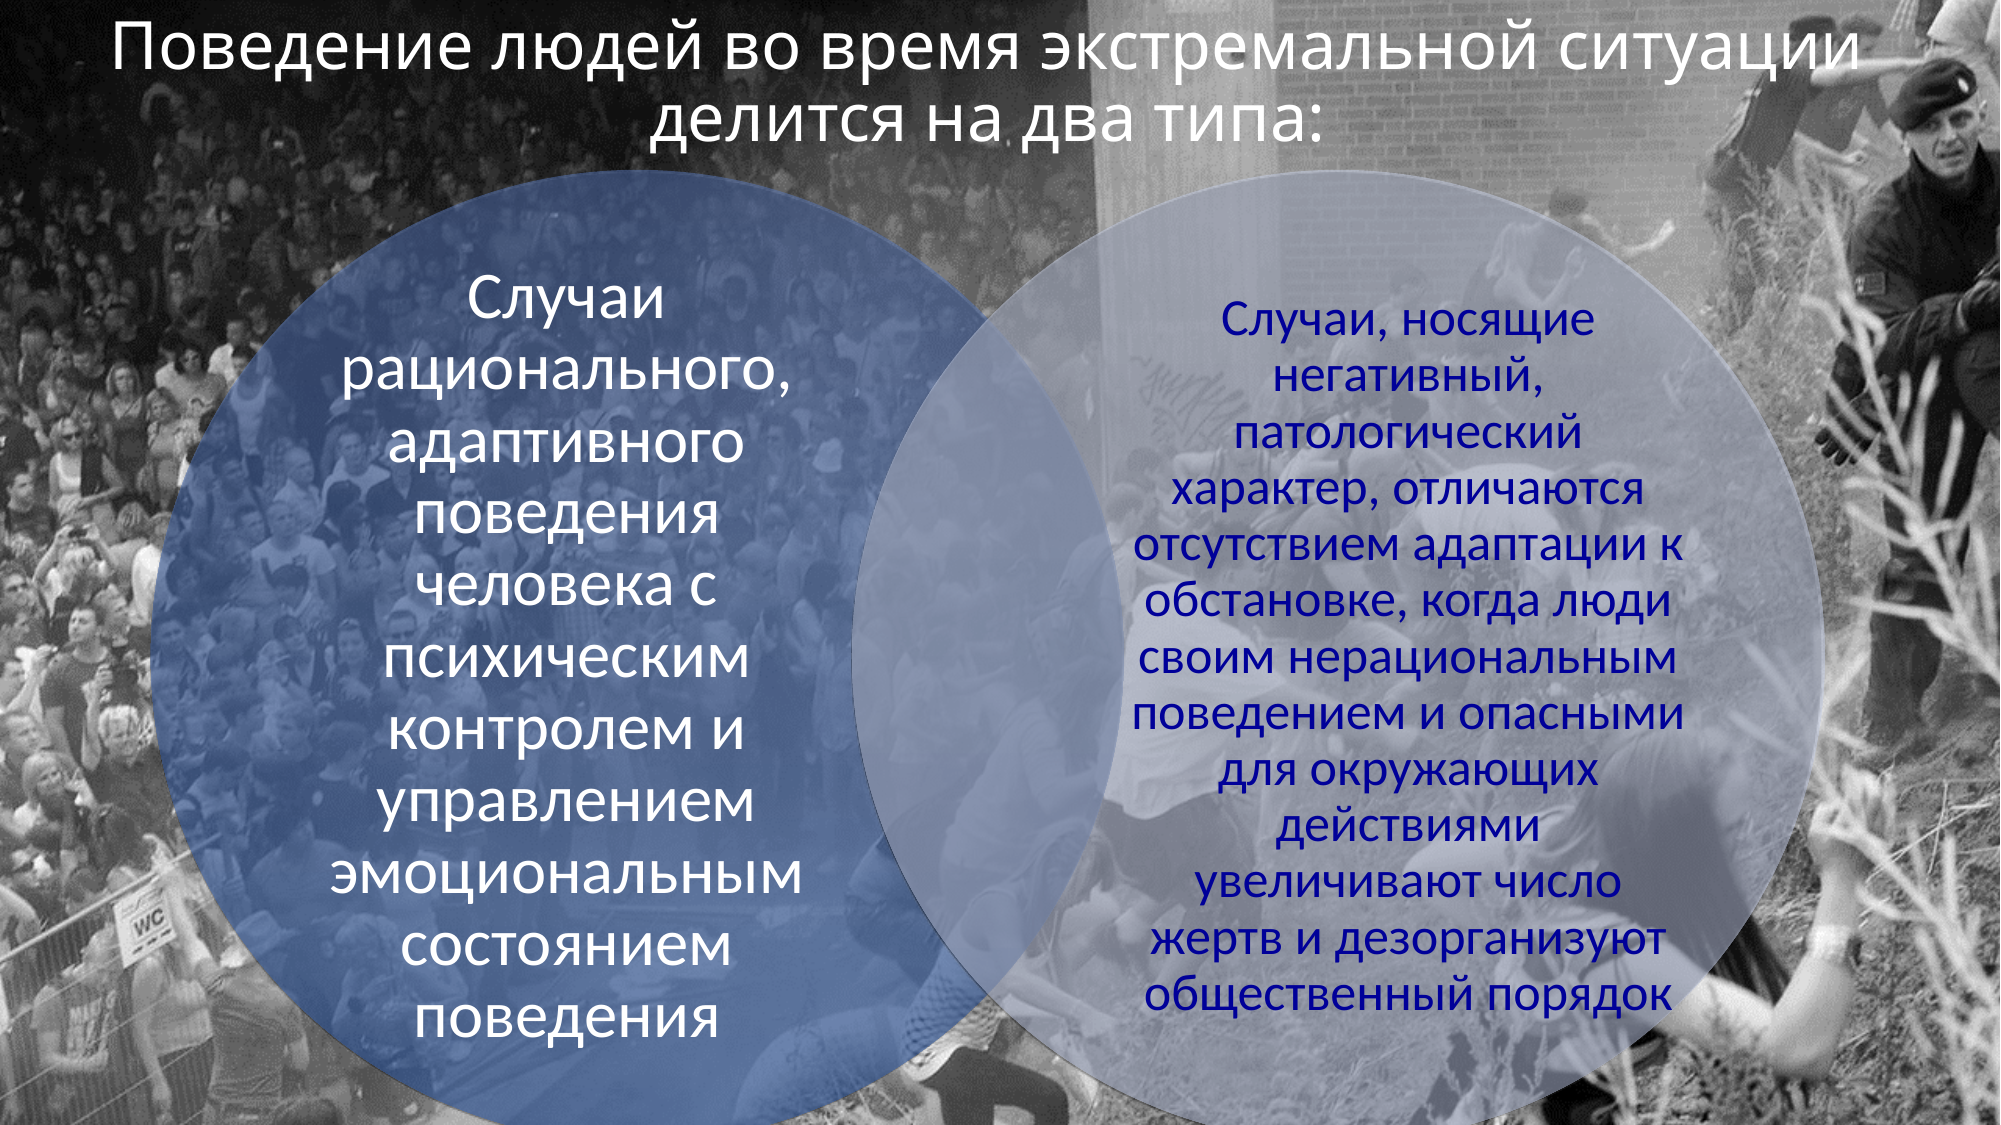

# Поведение людей во время экстремальной ситуации делится на два типа:
Случаи рационального, адаптивного поведения человека с психическим контролем и управлением эмоциональным состоянием поведения
Случаи, носящие негативный, патологический характер, отличаются отсутствием адаптации к обстановке, когда люди своим нерациональным поведением и опасными для окружающих действиями увеличивают число жертв и дезорганизуют общественный порядок